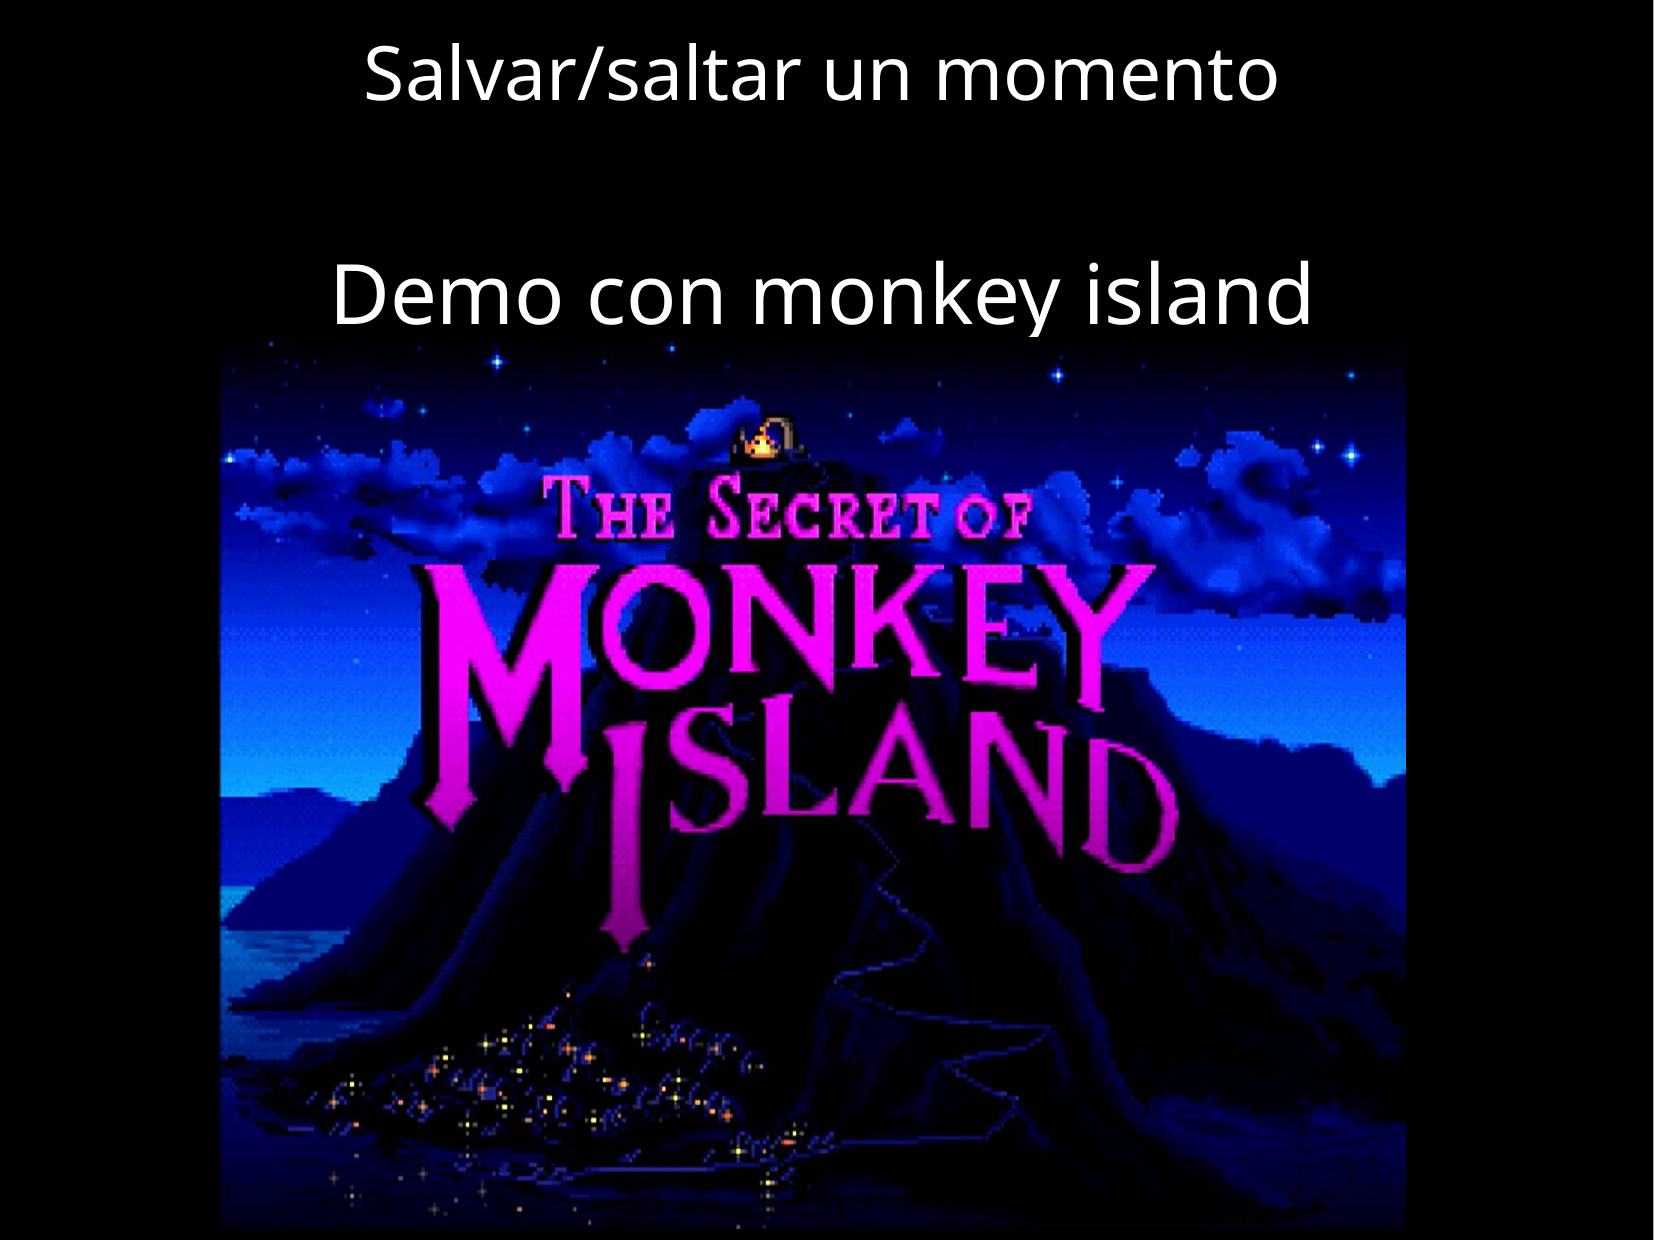

Salvar/saltar un momento
Demo con monkey island